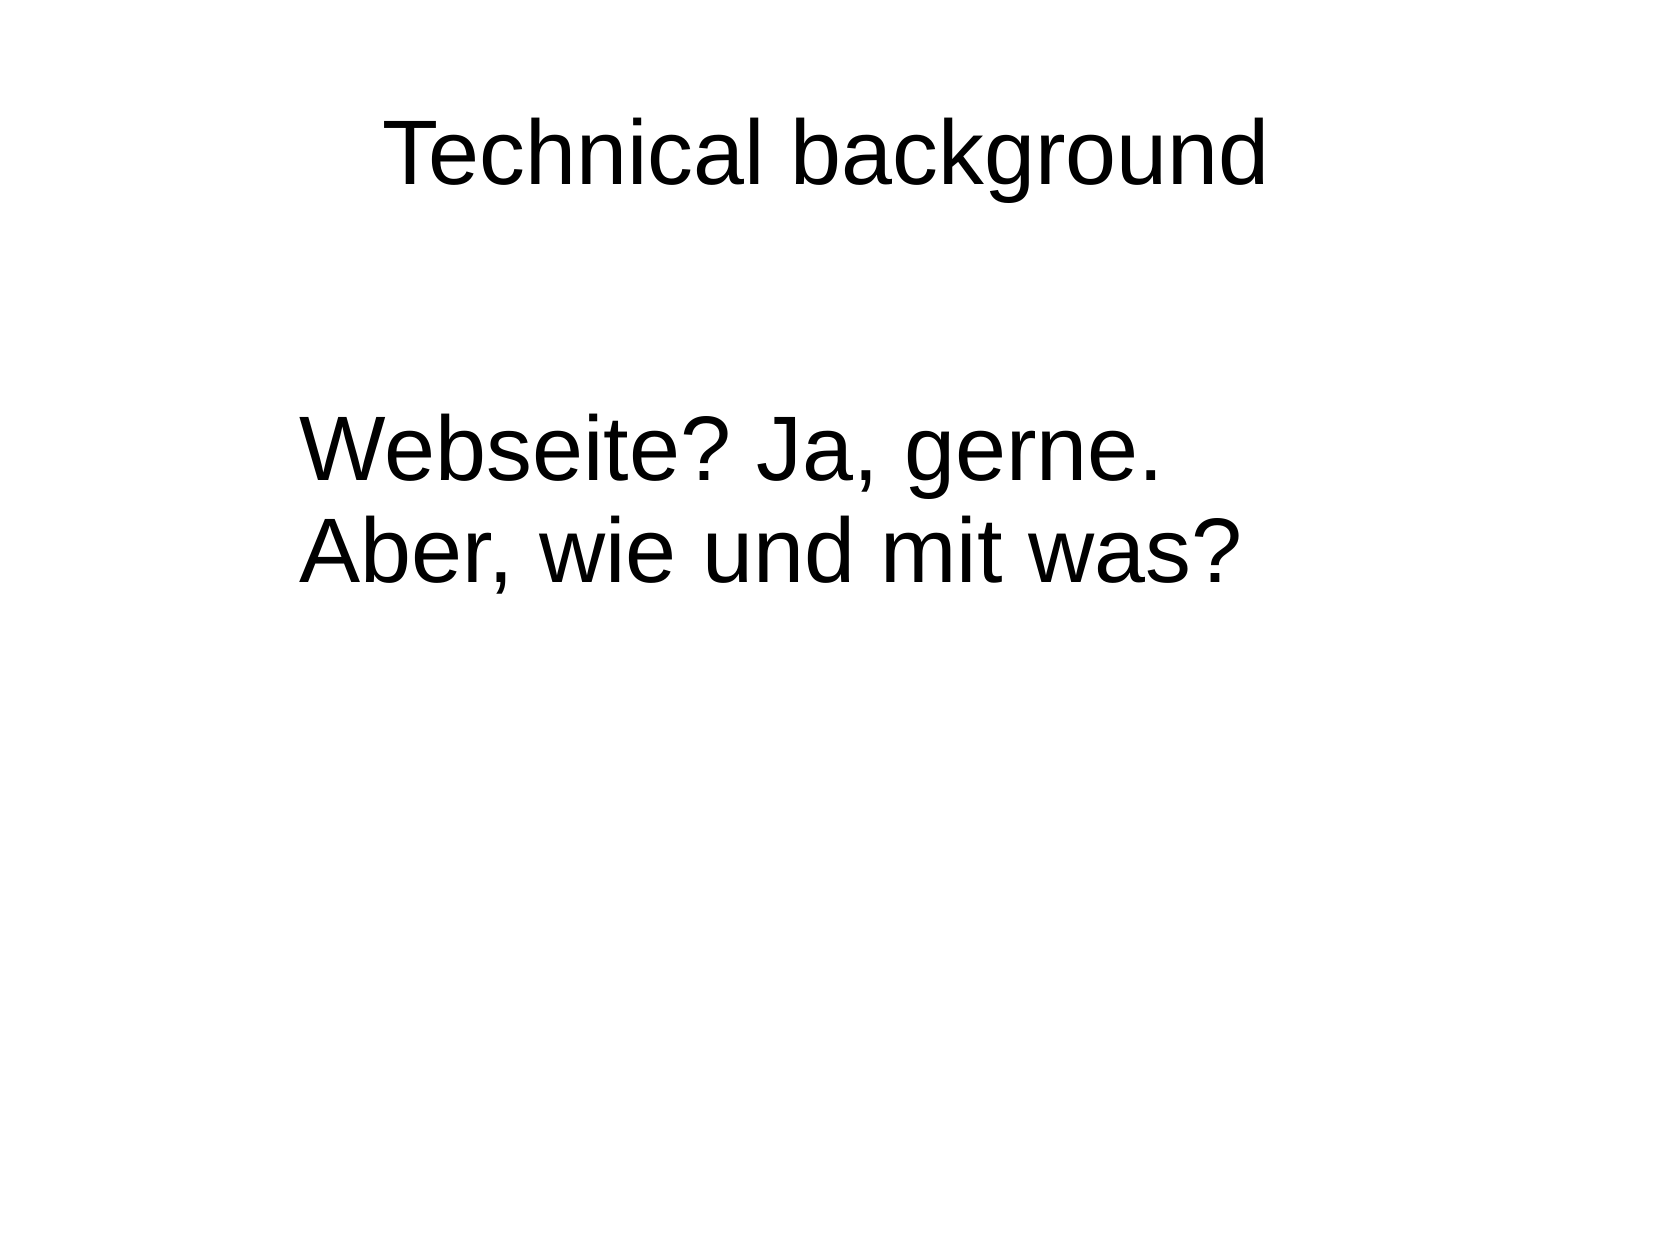

# Technical background
Webseite? Ja, gerne.
Aber, wie und mit was?